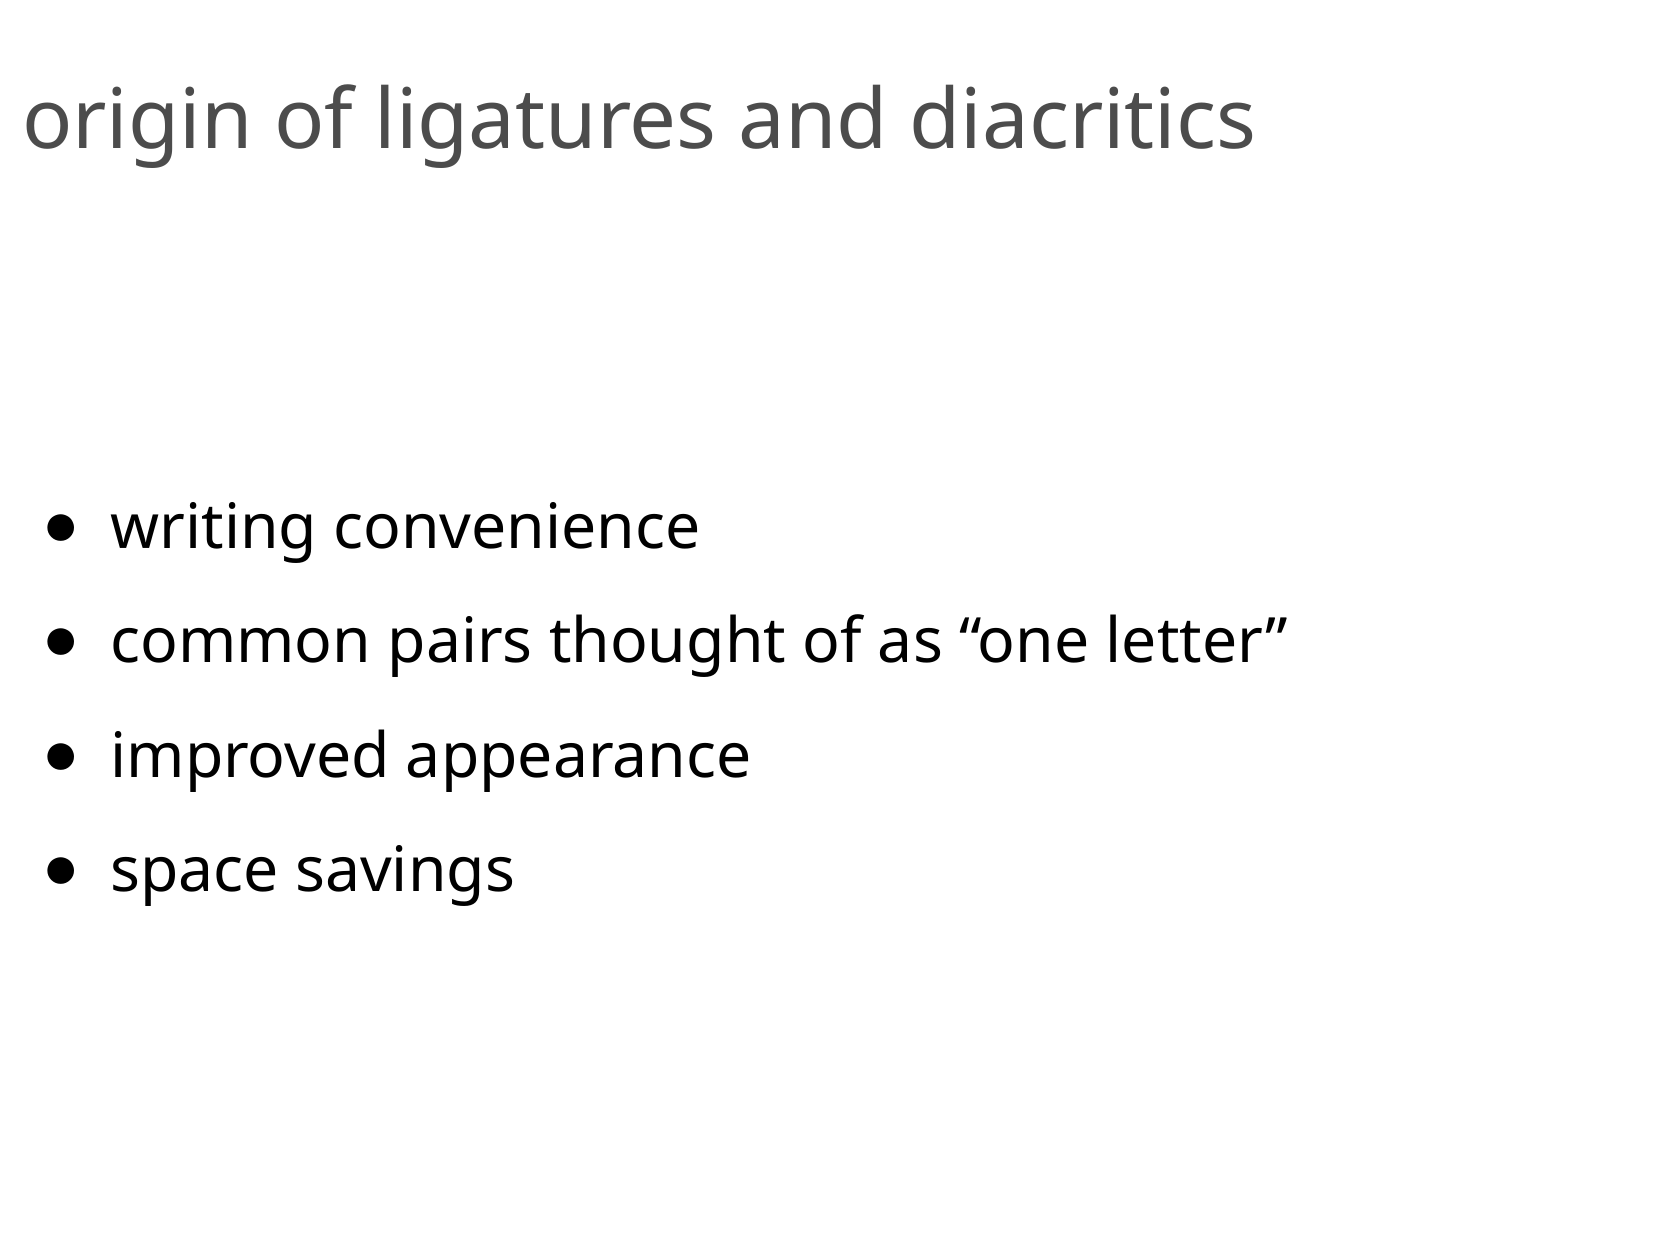

# origin of ligatures and diacritics
writing convenience
common pairs thought of as “one letter”
improved appearance
space savings